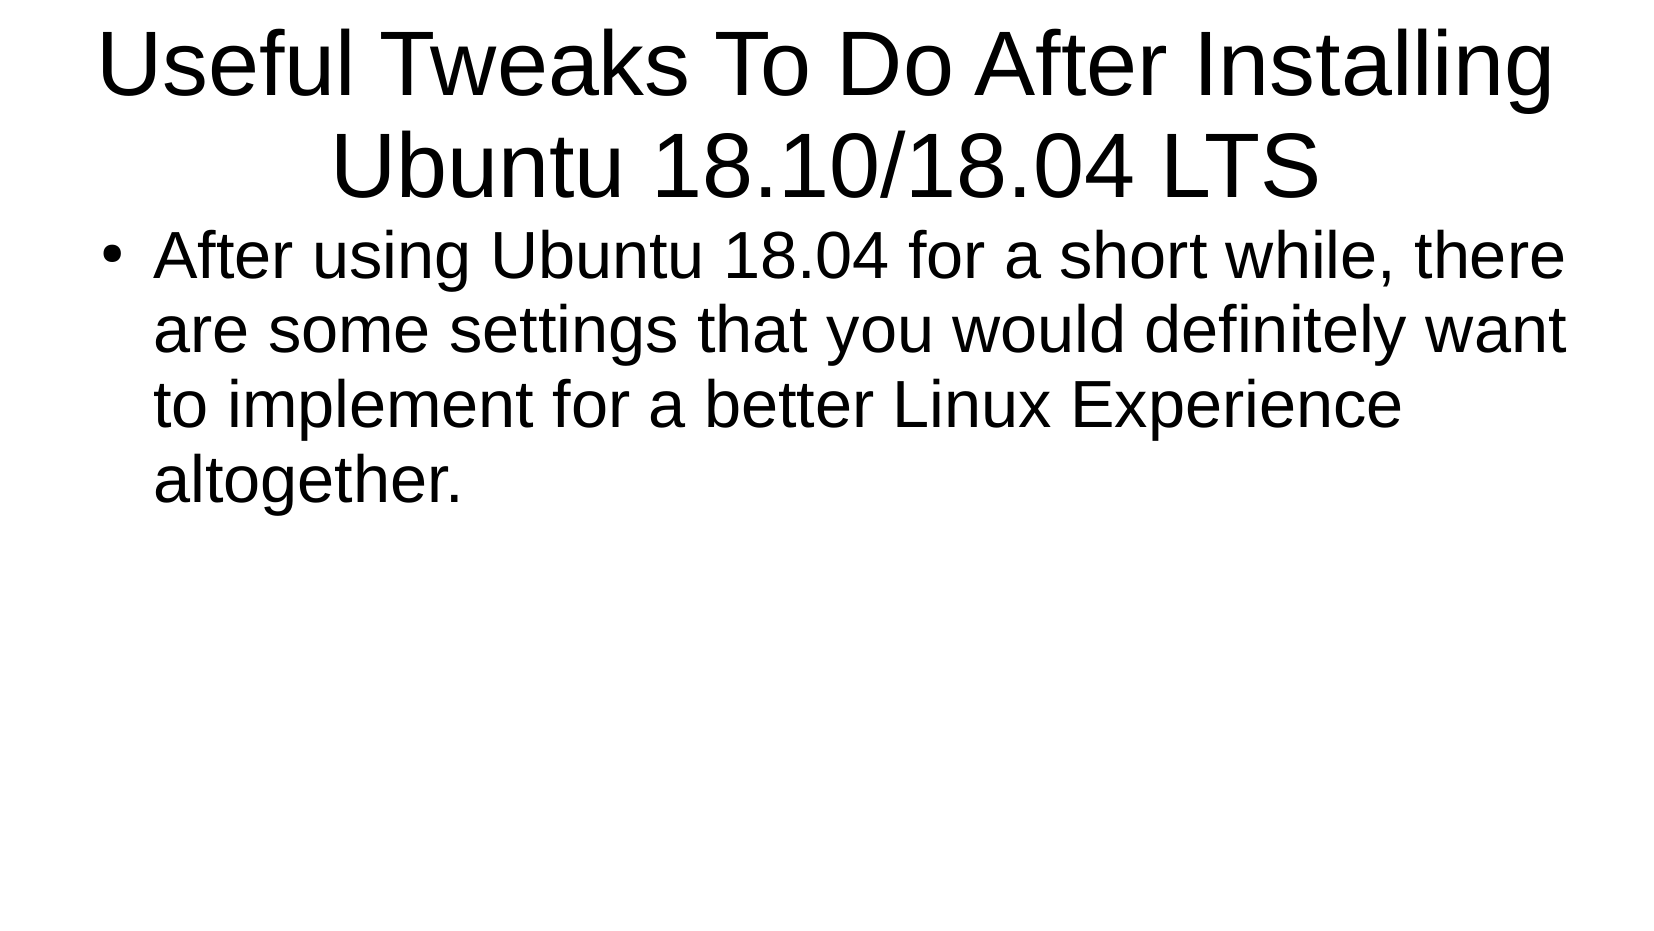

# Useful Tweaks To Do After Installing Ubuntu 18.10/18.04 LTS
After using Ubuntu 18.04 for a short while, there are some settings that you would definitely want to implement for a better Linux Experience altogether.